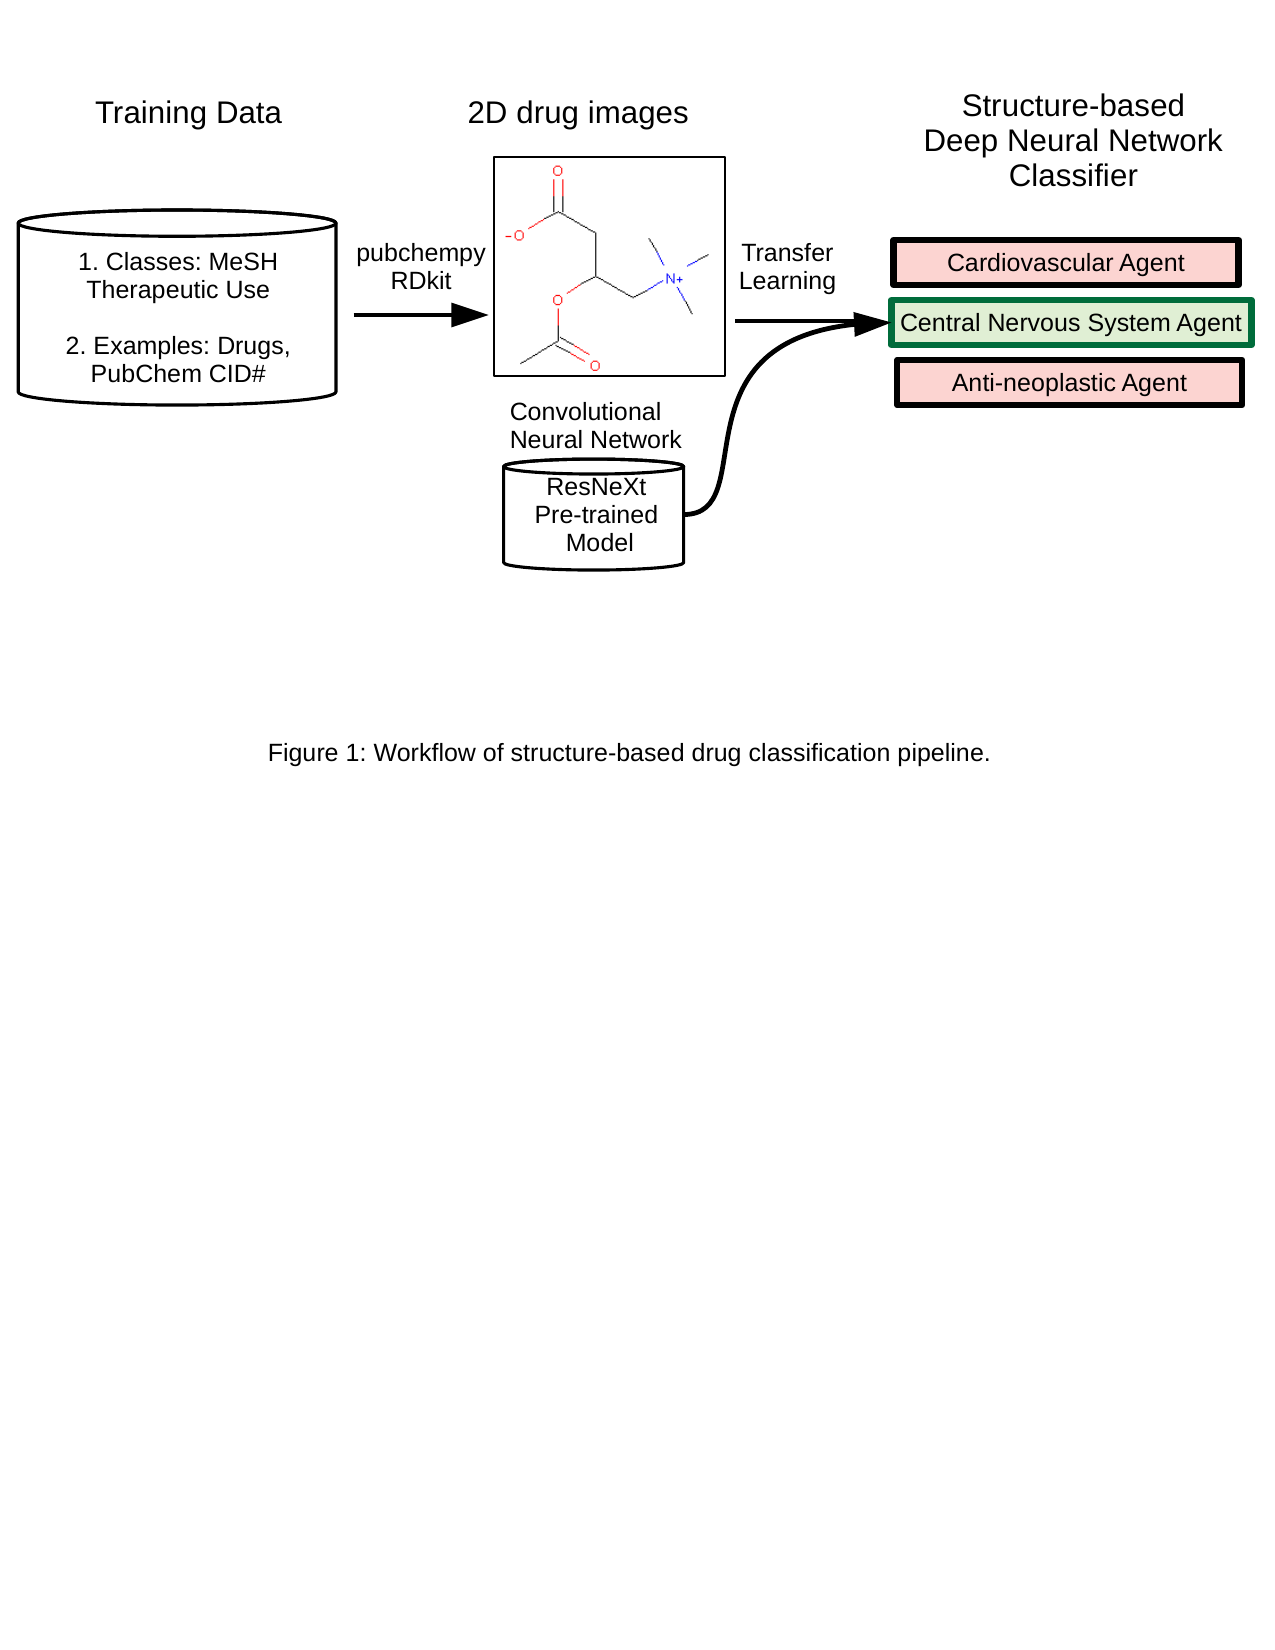

Structure-based Deep Neural Network Classifier
Training Data
2D drug images
pubchempyRDkit
Transfer Learning
1. Classes: MeSH Therapeutic Use
2. Examples: Drugs, PubChem CID#
Cardiovascular Agent
Central Nervous System Agent
Anti-neoplastic Agent
Convolutional Neural Network
ResNeXt
Pre-trained Model
# Figure 1: Workflow of structure-based drug classification pipeline.